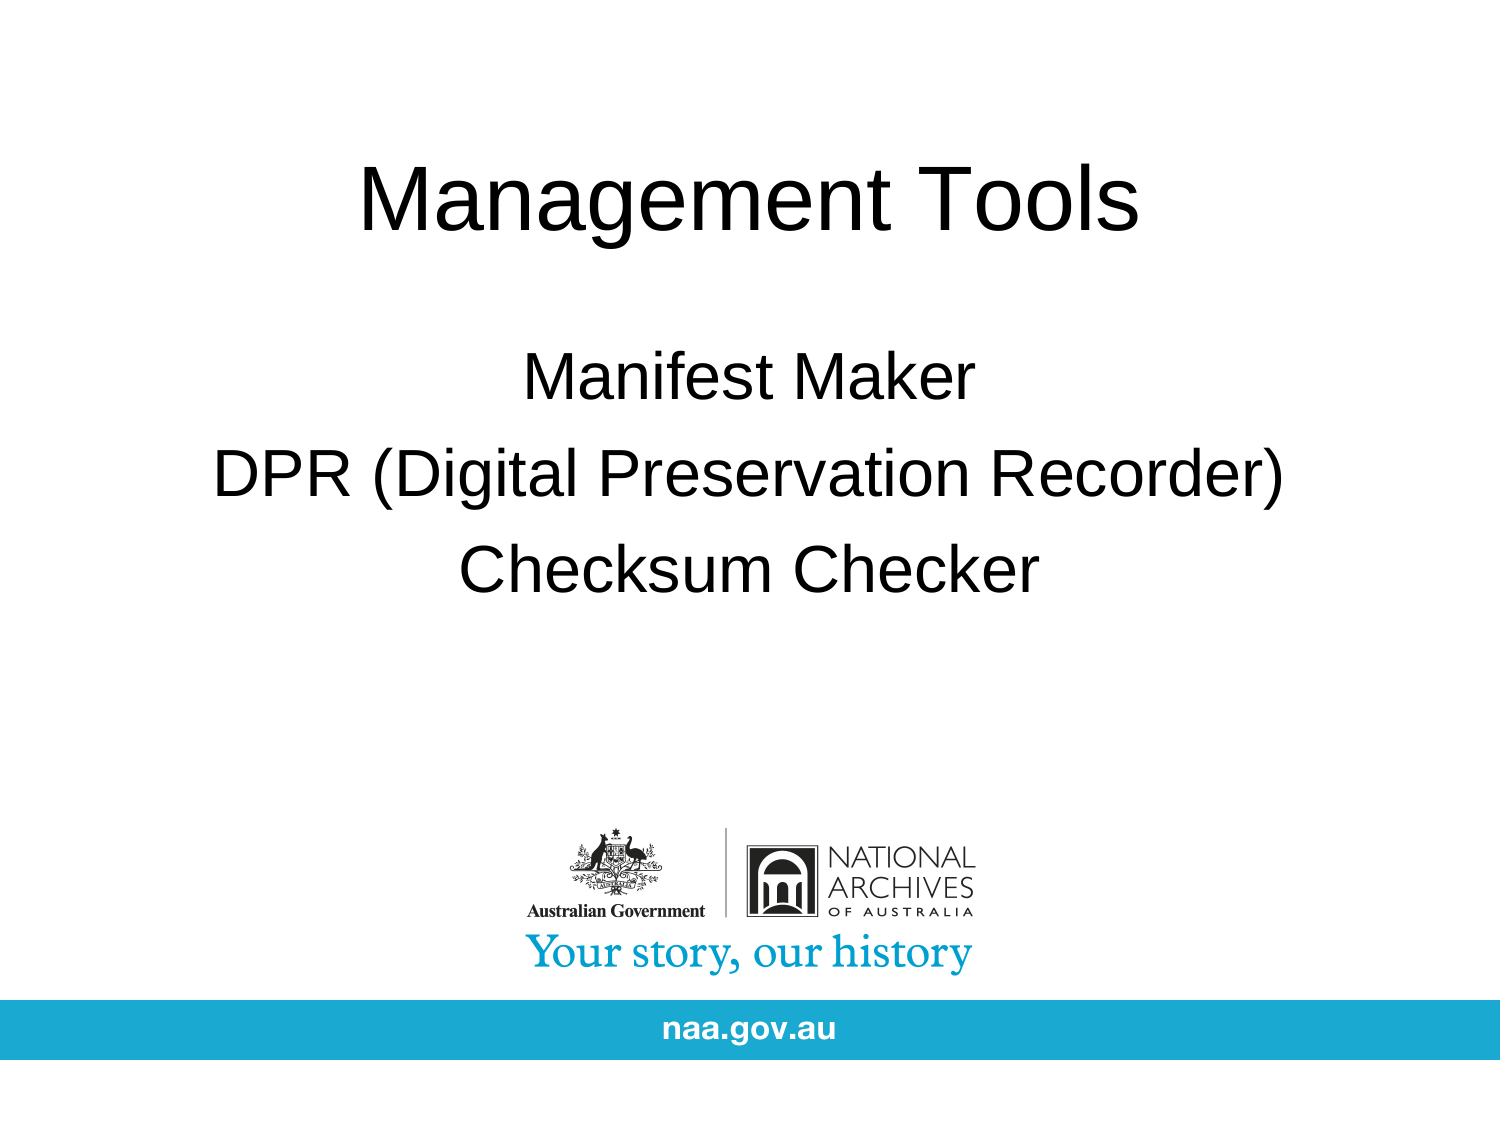

# Management Tools
Manifest Maker
DPR (Digital Preservation Recorder)
Checksum Checker